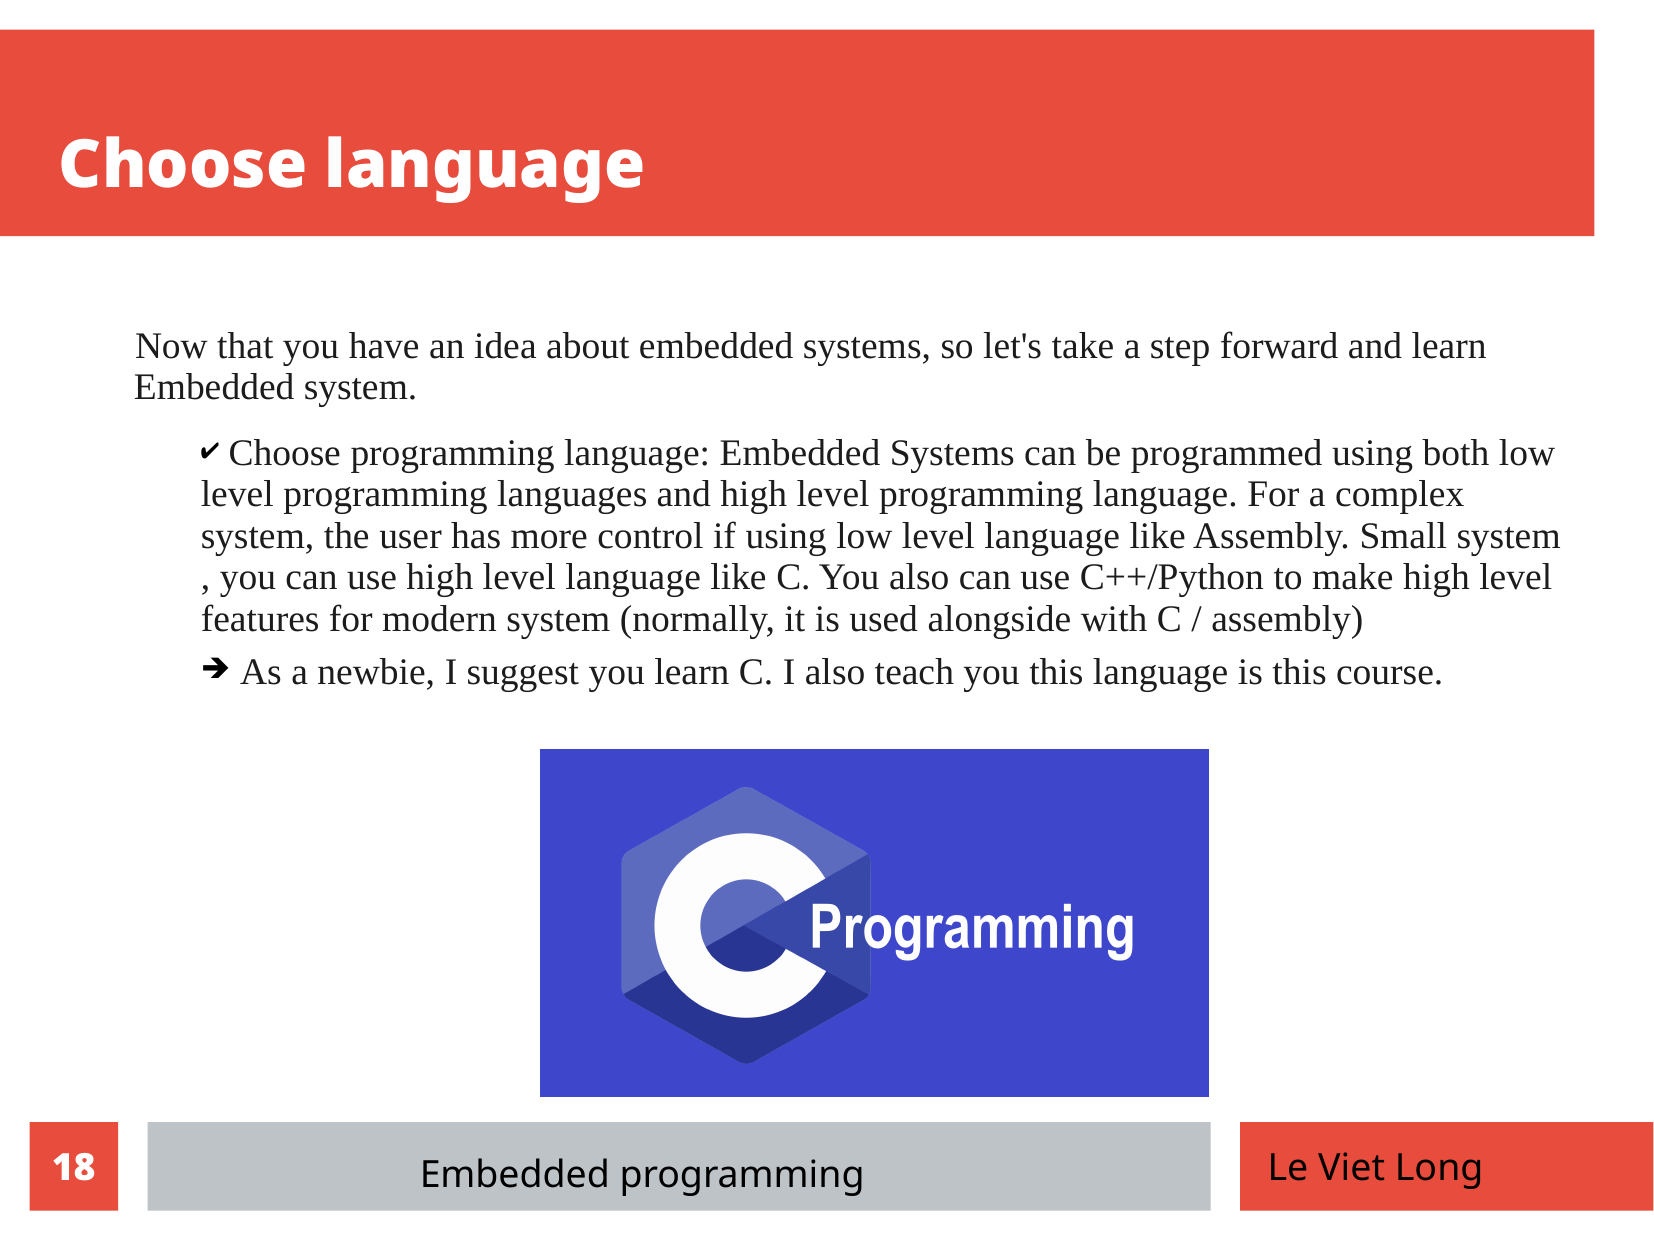

# Choose language
 Now that you have an idea about embedded systems, so let's take a step forward and learn 		Embedded system.
 Choose programming language: Embedded Systems can be programmed using both low level programming languages and high level programming language. For a complex system, the user has more control if using low level language like Assembly. Small system , you can use high level language like C. You also can use C++/Python to make high level features for modern system (normally, it is used alongside with C / assembly)
 As a newbie, I suggest you learn C. I also teach you this language is this course.
18
Le Viet Long
Embedded programming